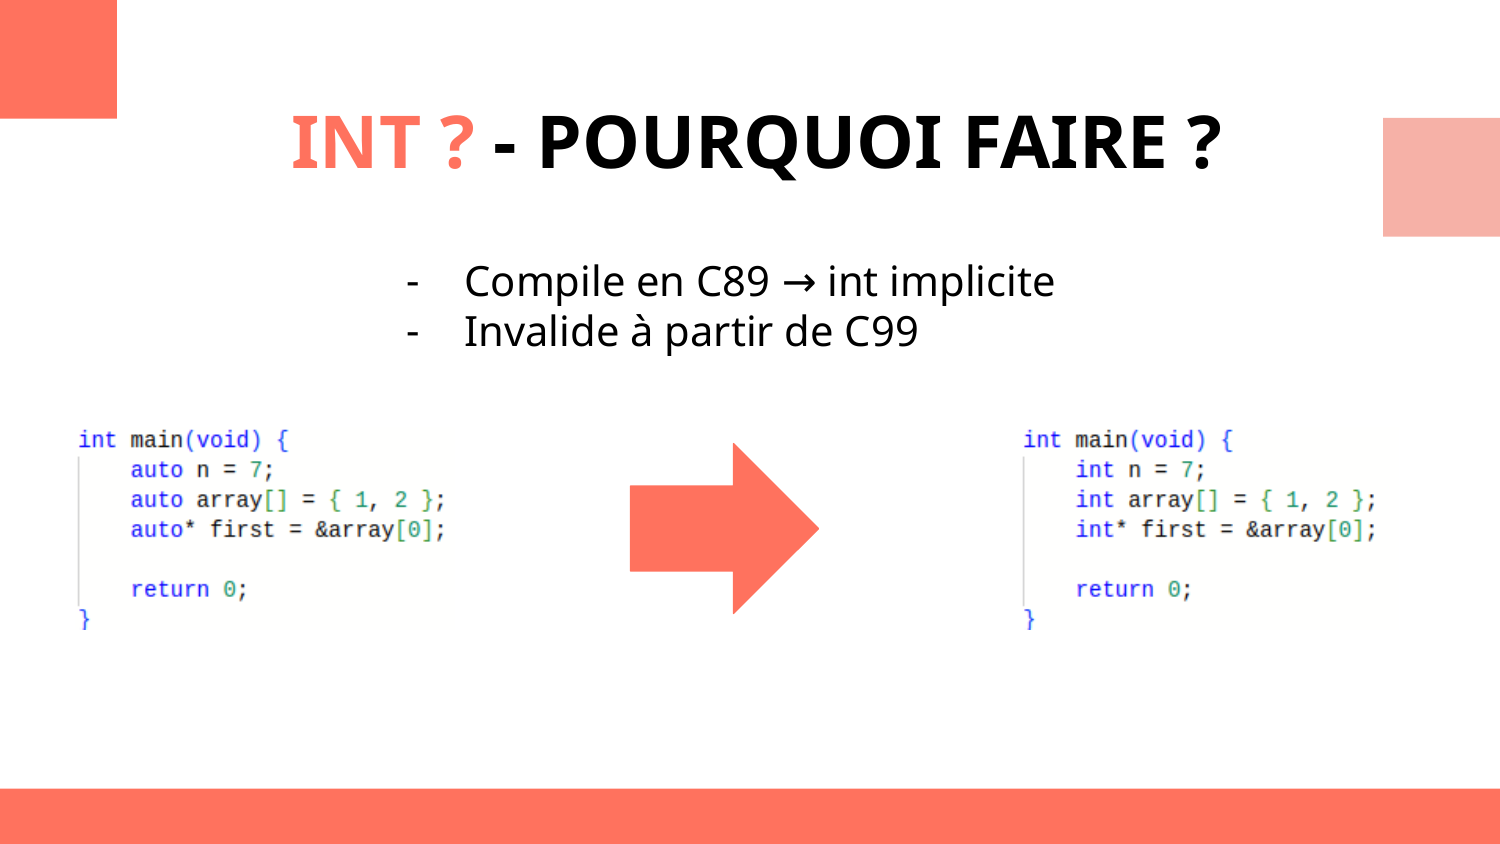

# INT ? - POURQUOI FAIRE ?
Compile en C89 → int implicite
Invalide à partir de C99